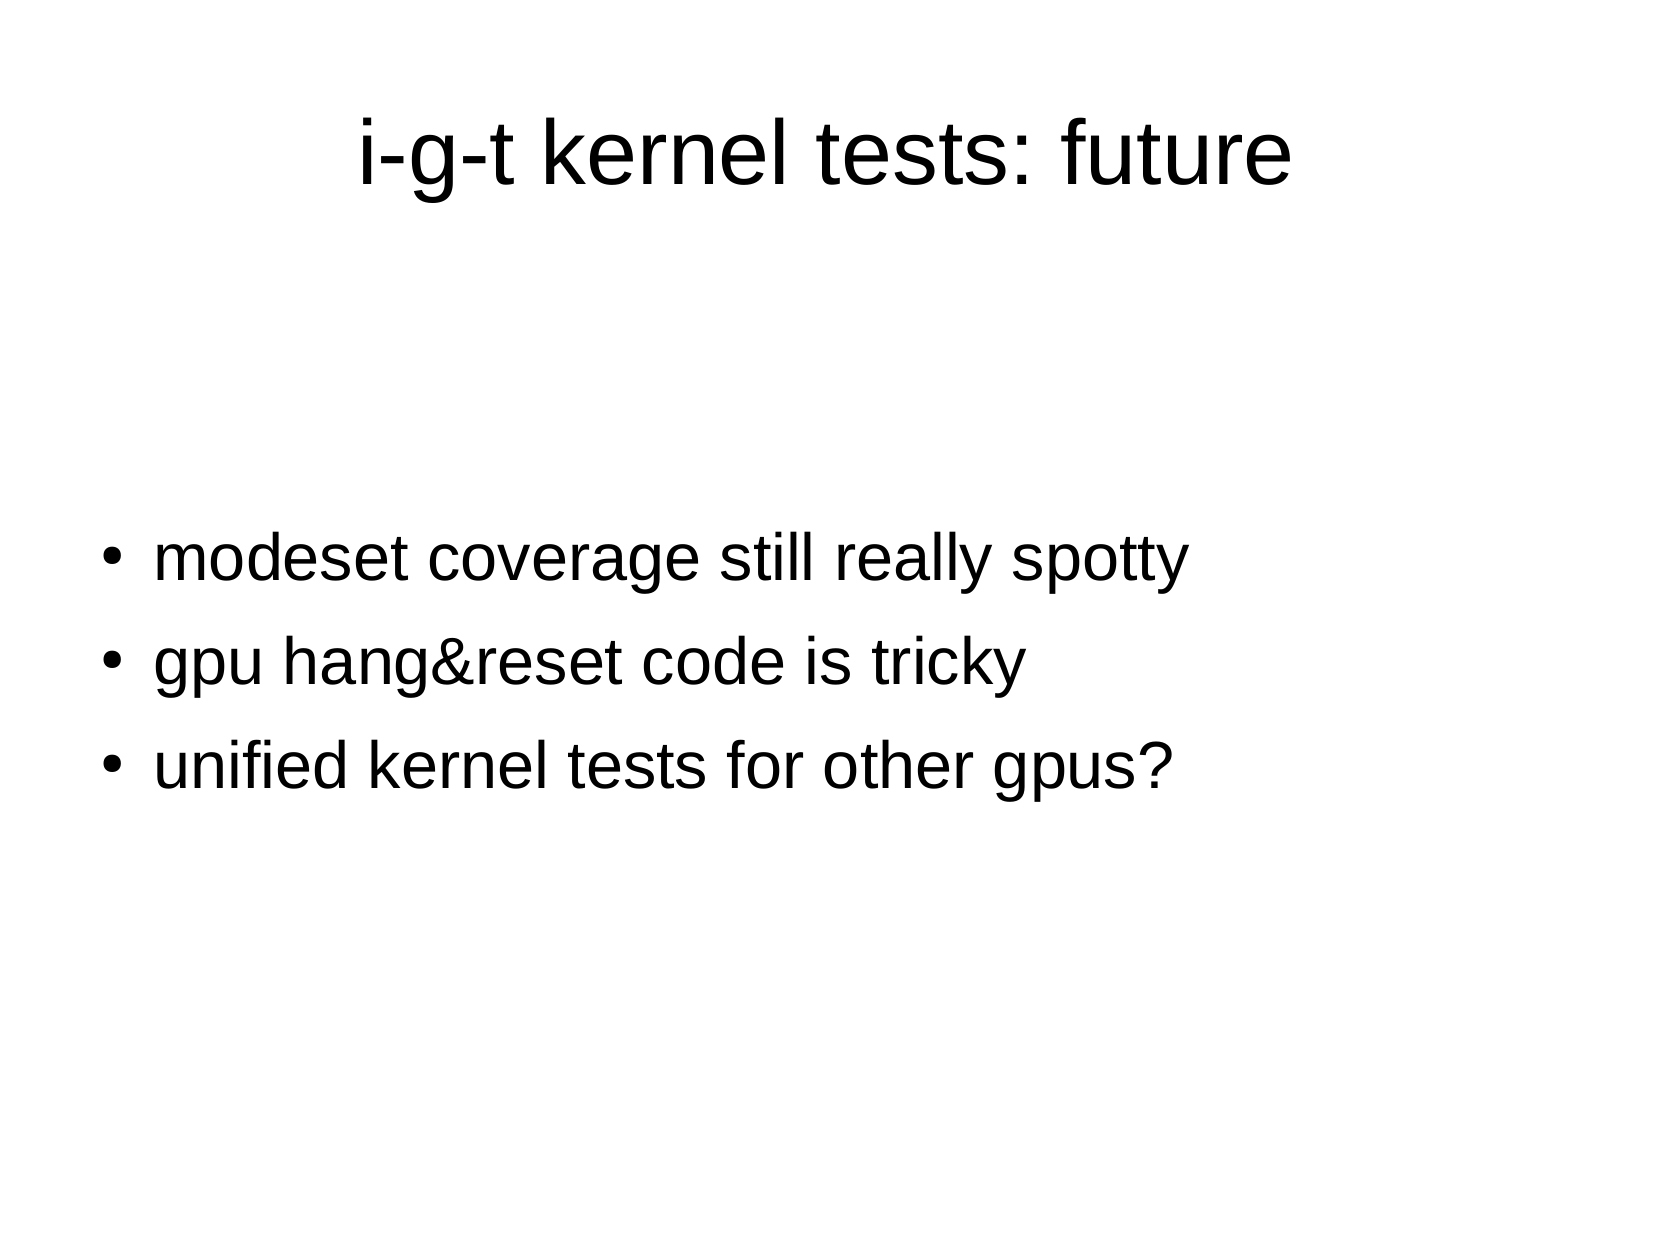

# i-g-t kernel tests: future
modeset coverage still really spotty
gpu hang&reset code is tricky
unified kernel tests for other gpus?